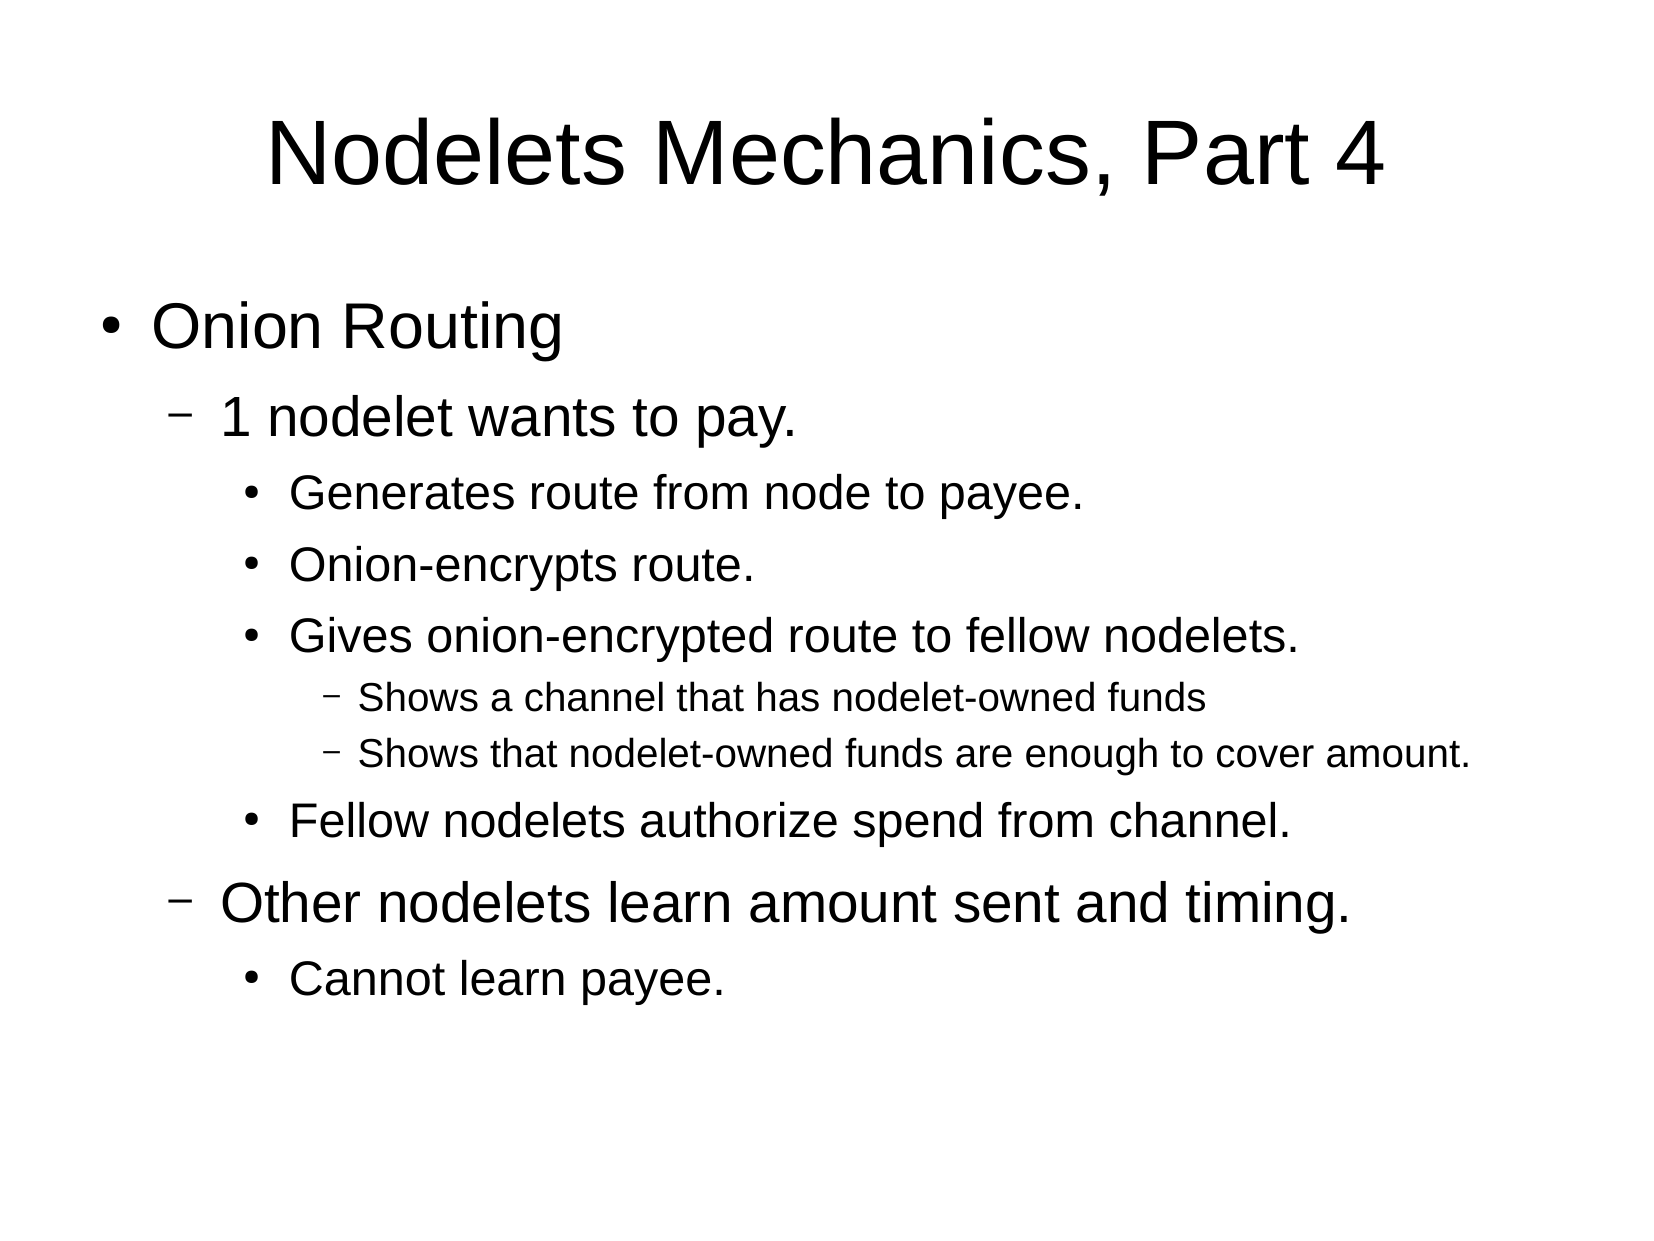

# Nodelets Mechanics, Part 4
Onion Routing
1 nodelet wants to pay.
Generates route from node to payee.
Onion-encrypts route.
Gives onion-encrypted route to fellow nodelets.
Shows a channel that has nodelet-owned funds
Shows that nodelet-owned funds are enough to cover amount.
Fellow nodelets authorize spend from channel.
Other nodelets learn amount sent and timing.
Cannot learn payee.